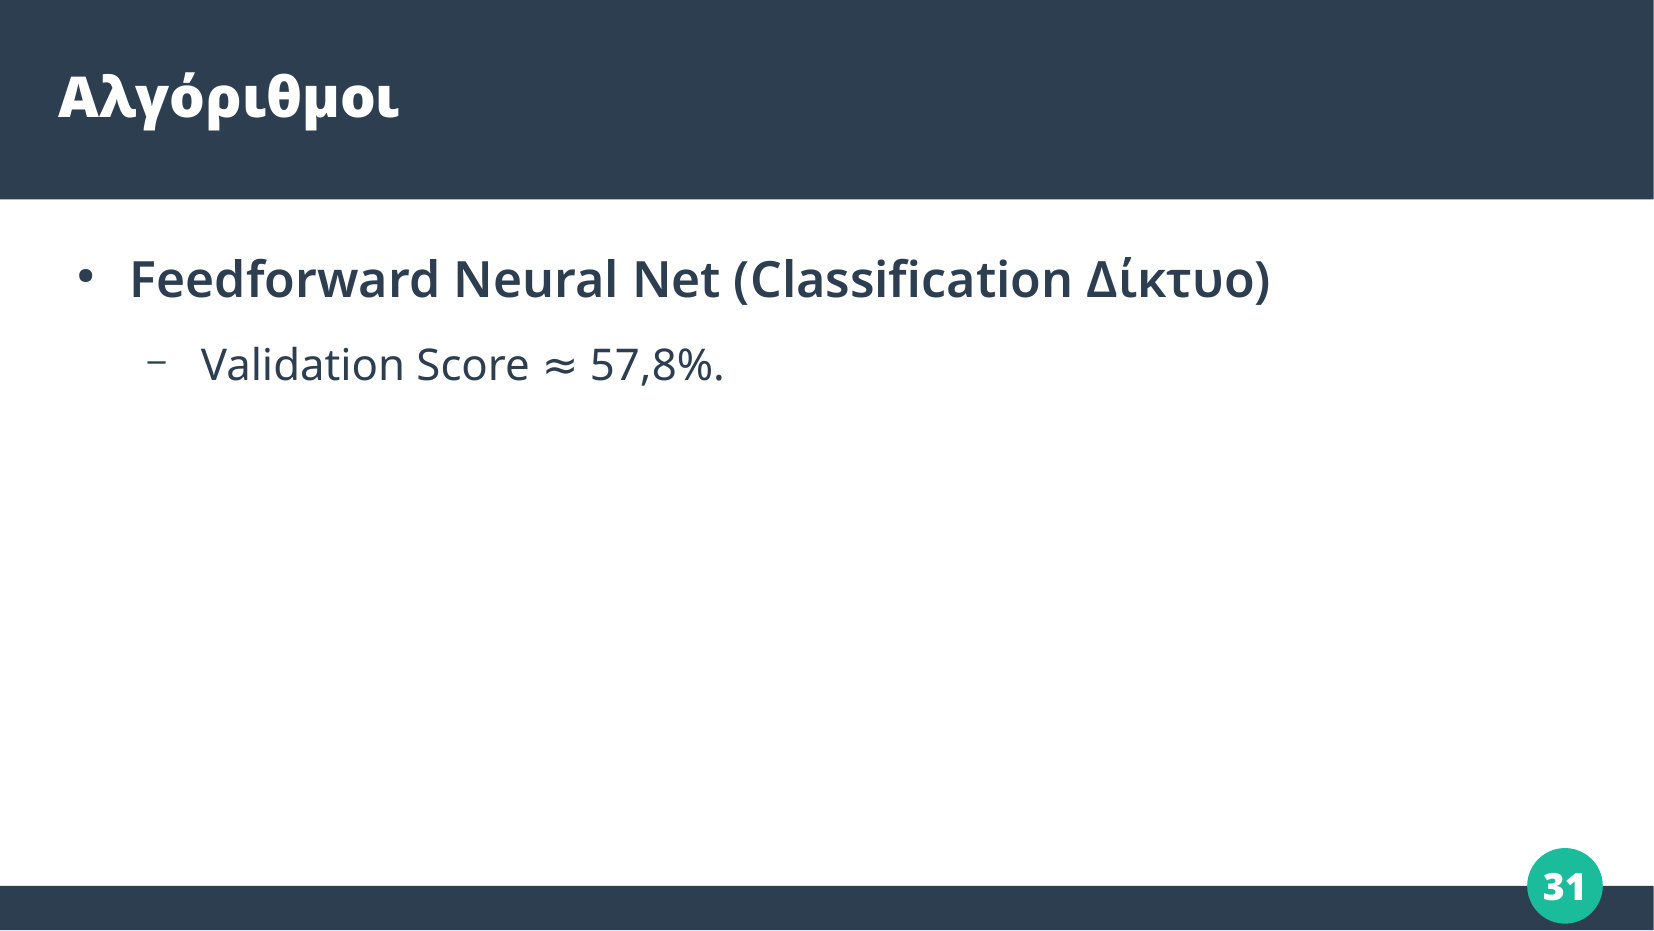

# Αλγόριθμοι
Feedforward Neural Net (Classification Δίκτυο)
Validation Score ≈ 57,8%.